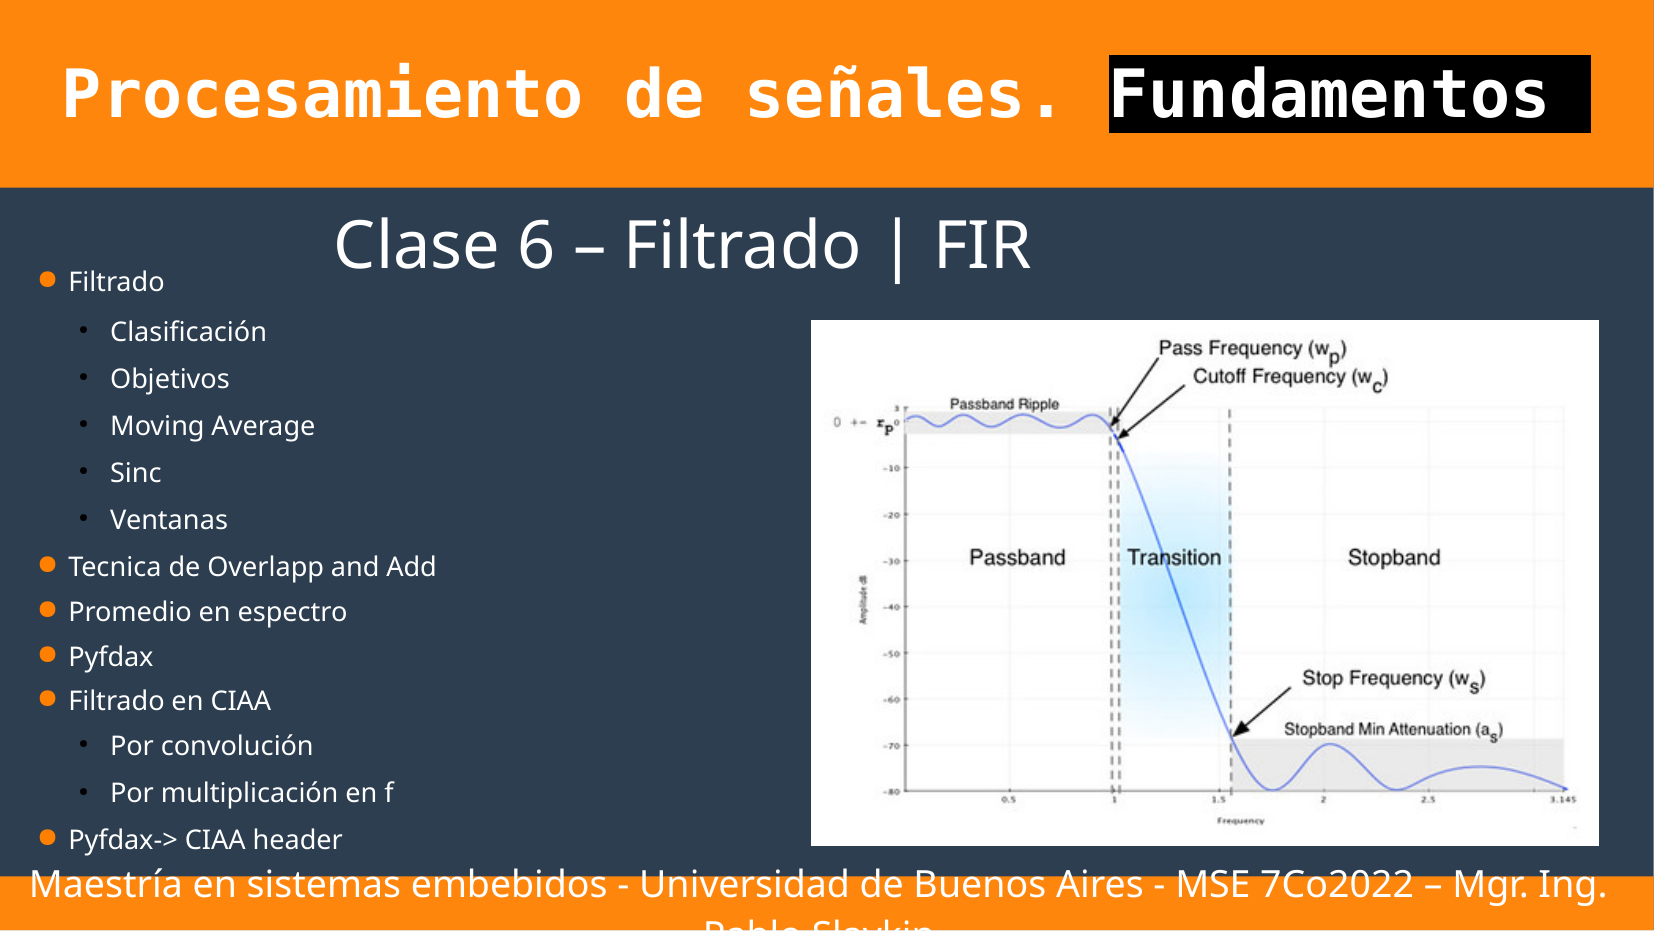

# Procesamiento de señales. Fundamentos
Clase 6 – Filtrado | FIR
Filtrado
Clasificación
Objetivos
Moving Average
Sinc
Ventanas
Tecnica de Overlapp and Add
Promedio en espectro
Pyfdax
Filtrado en CIAA
Por convolución
Por multiplicación en f
Pyfdax-> CIAA header